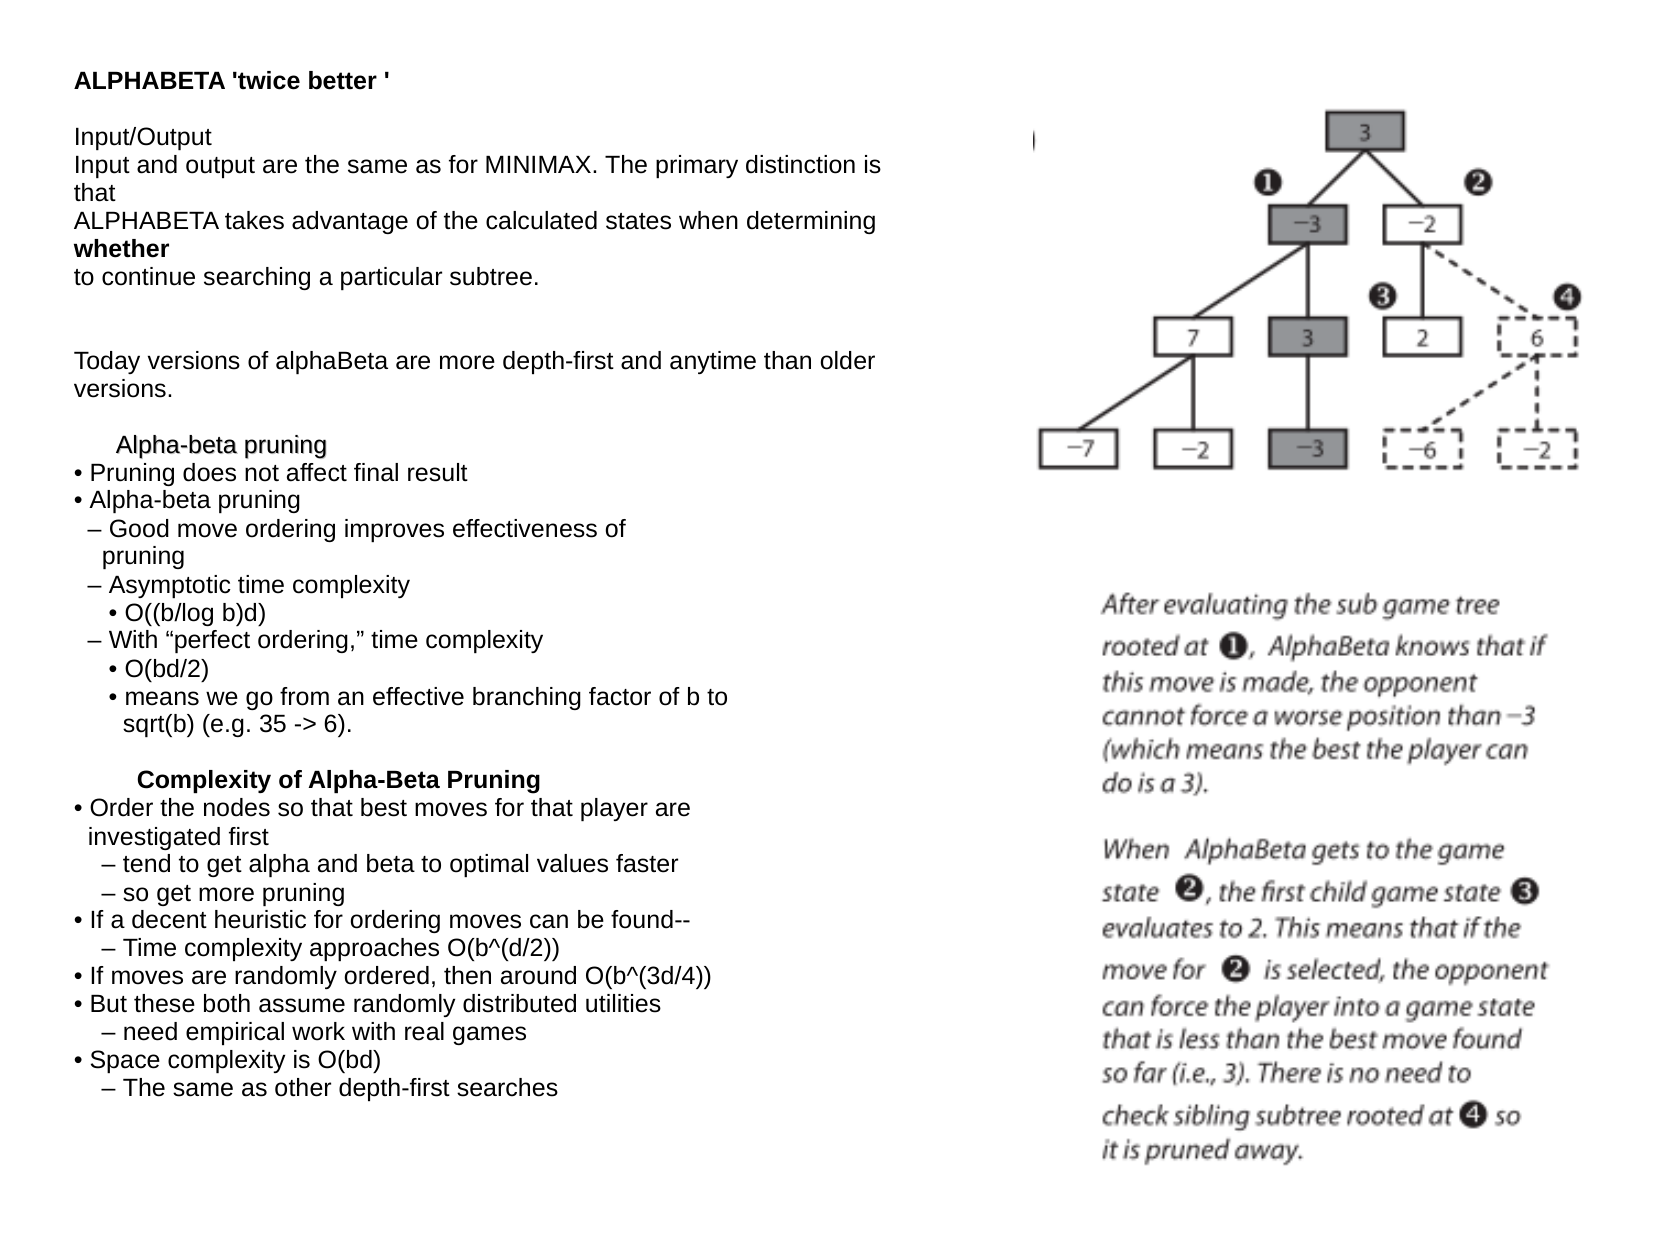

ALPHABETA 'twice better '
Input/Output
Input and output are the same as for MINIMAX. The primary distinction is that
ALPHABETA takes advantage of the calculated states when determining whether
to continue searching a particular subtree.
Today versions of alphaBeta are more depth-first and anytime than older versions.
 Alpha-beta pruning
• Pruning does not affect final result
• Alpha-beta pruning
 – Good move ordering improves effectiveness of
 pruning
 – Asymptotic time complexity
 • O((b/log b)d)
 – With “perfect ordering,” time complexity
 • O(bd/2)
 • means we go from an effective branching factor of b to
 sqrt(b) (e.g. 35 -> 6).
 Complexity of Alpha-Beta Pruning
• Order the nodes so that best moves for that player are
 investigated first
 – tend to get alpha and beta to optimal values faster
 – so get more pruning
• If a decent heuristic for ordering moves can be found--
 – Time complexity approaches O(b^(d/2))
• If moves are randomly ordered, then around O(b^(3d/4))
• But these both assume randomly distributed utilities
 – need empirical work with real games
• Space complexity is O(bd)
 – The same as other depth-first searches